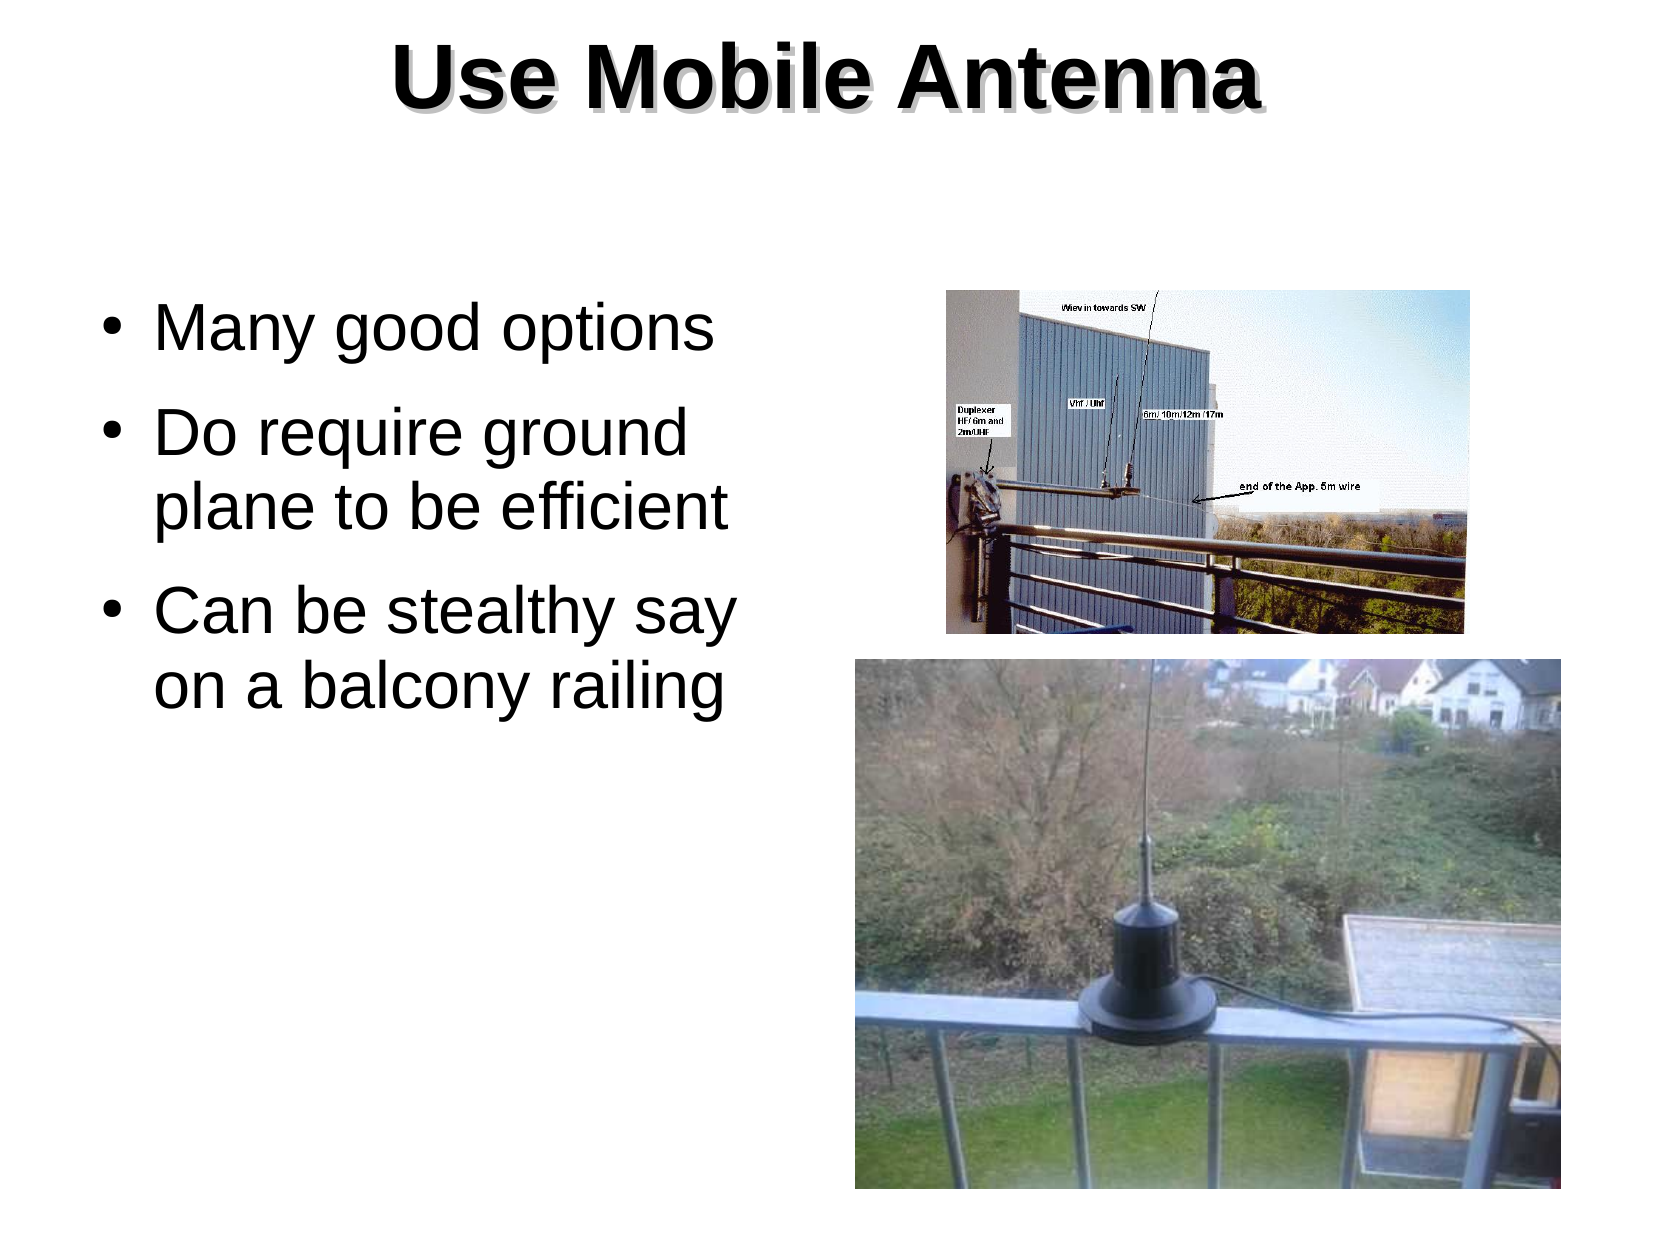

# Use Mobile Antenna
Many good options
Do require ground plane to be efficient
Can be stealthy say on a balcony railing